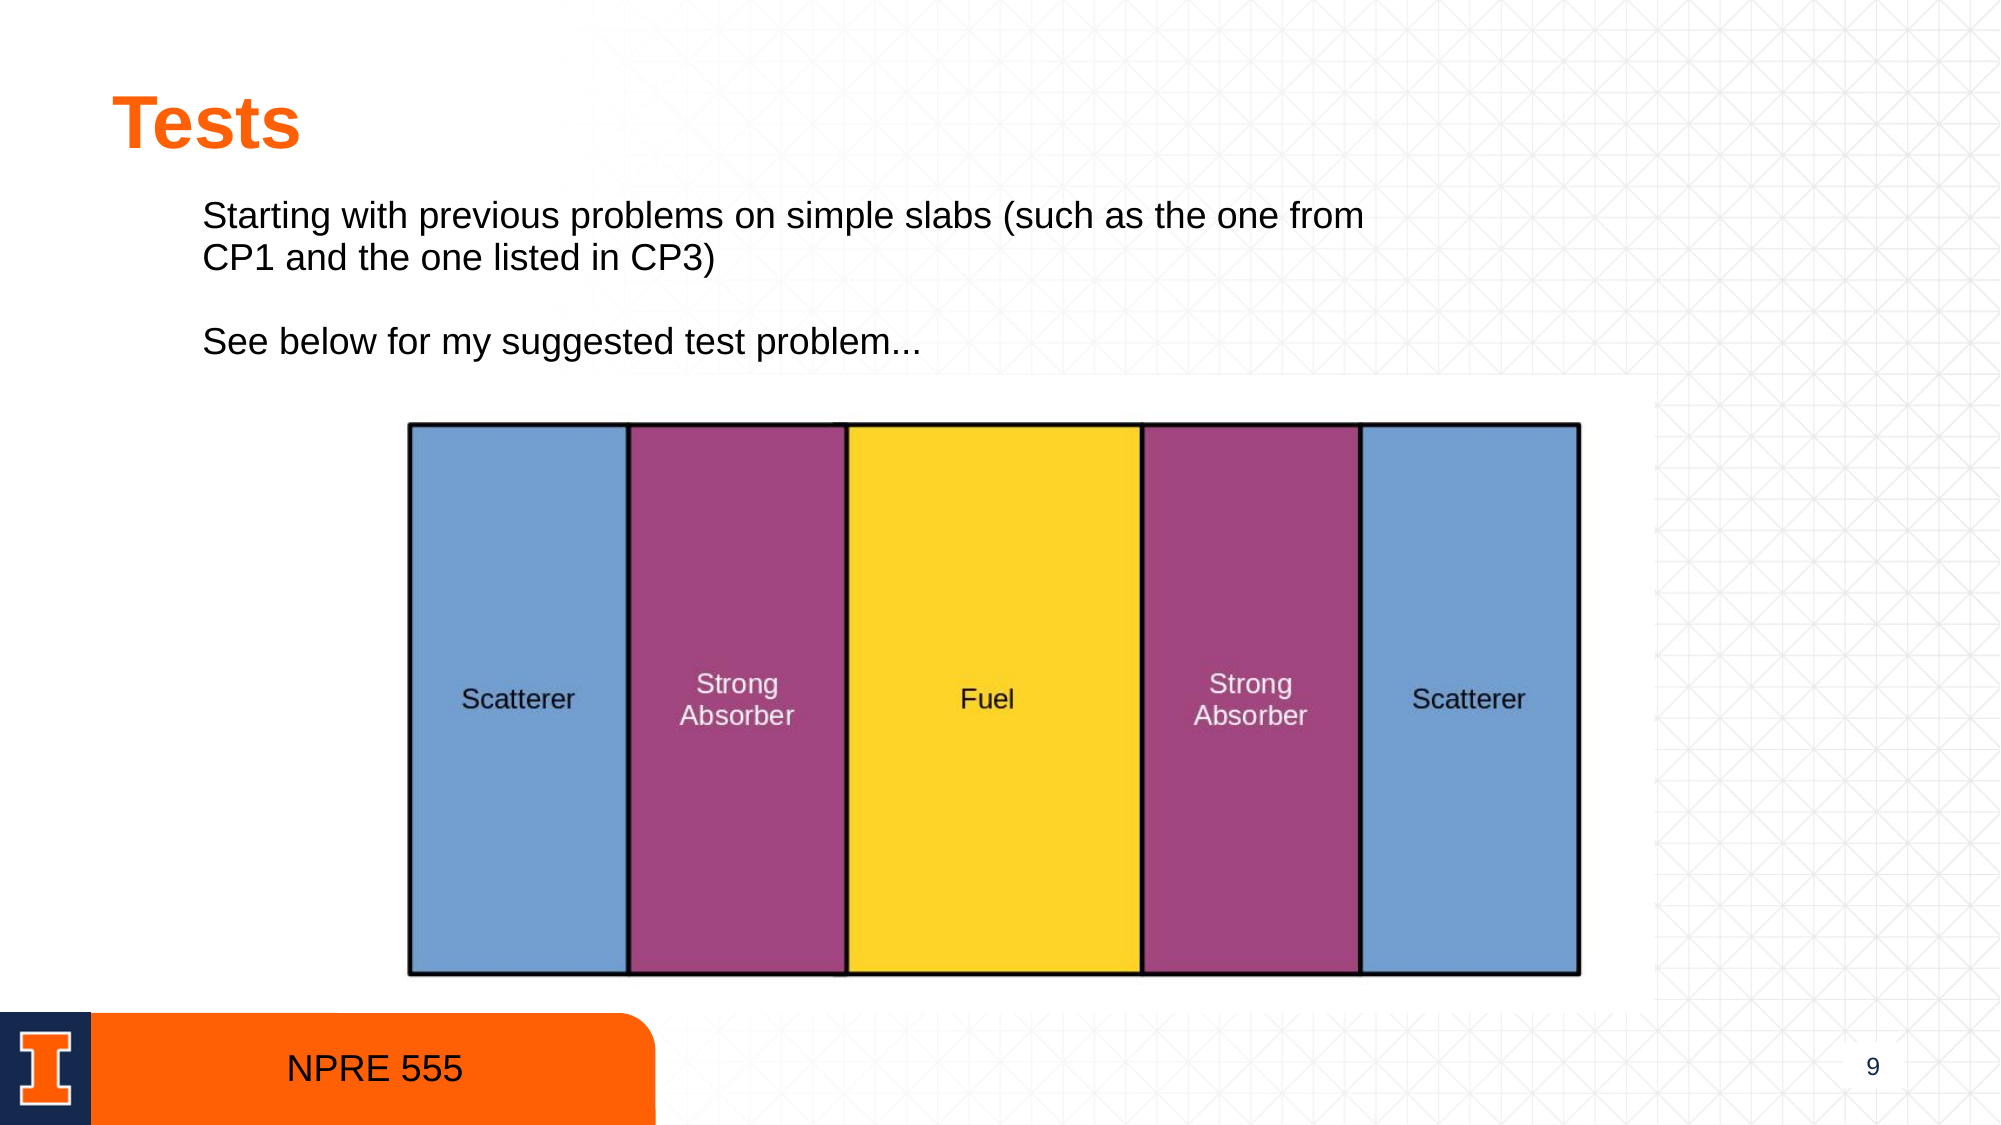

# Tests
Starting with previous problems on simple slabs (such as the one from CP1 and the one listed in CP3)
See below for my suggested test problem...
9
Office or unit name
NPRE 555